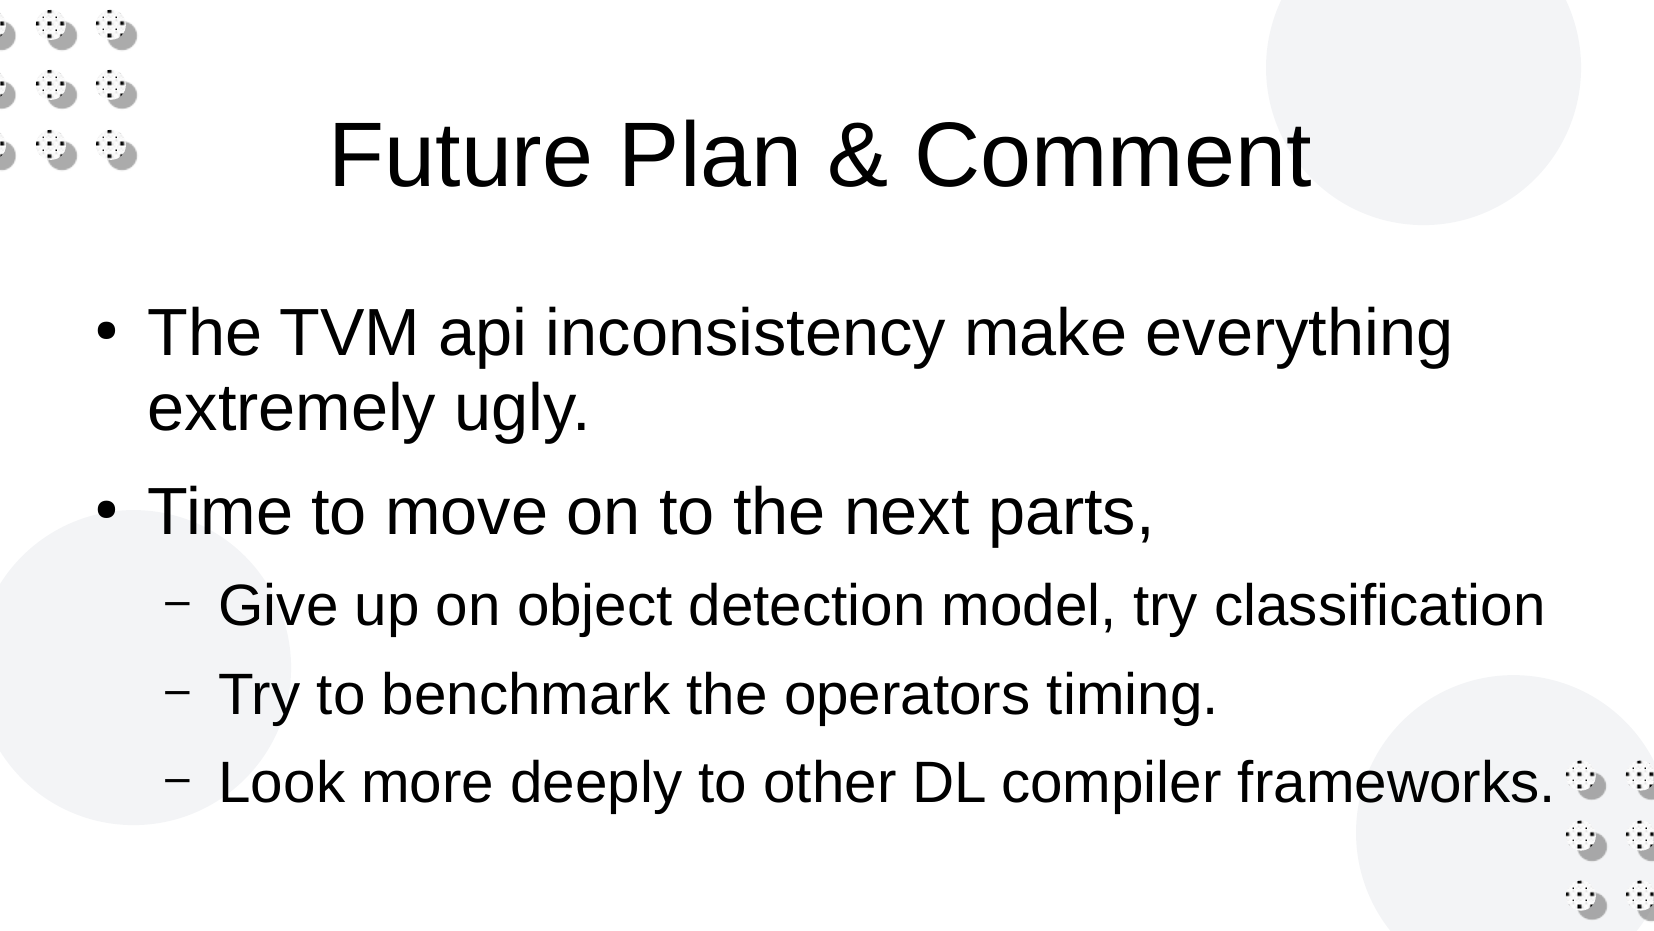

# Future Plan & Comment
The TVM api inconsistency make everything extremely ugly.
Time to move on to the next parts,
Give up on object detection model, try classification
Try to benchmark the operators timing.
Look more deeply to other DL compiler frameworks.